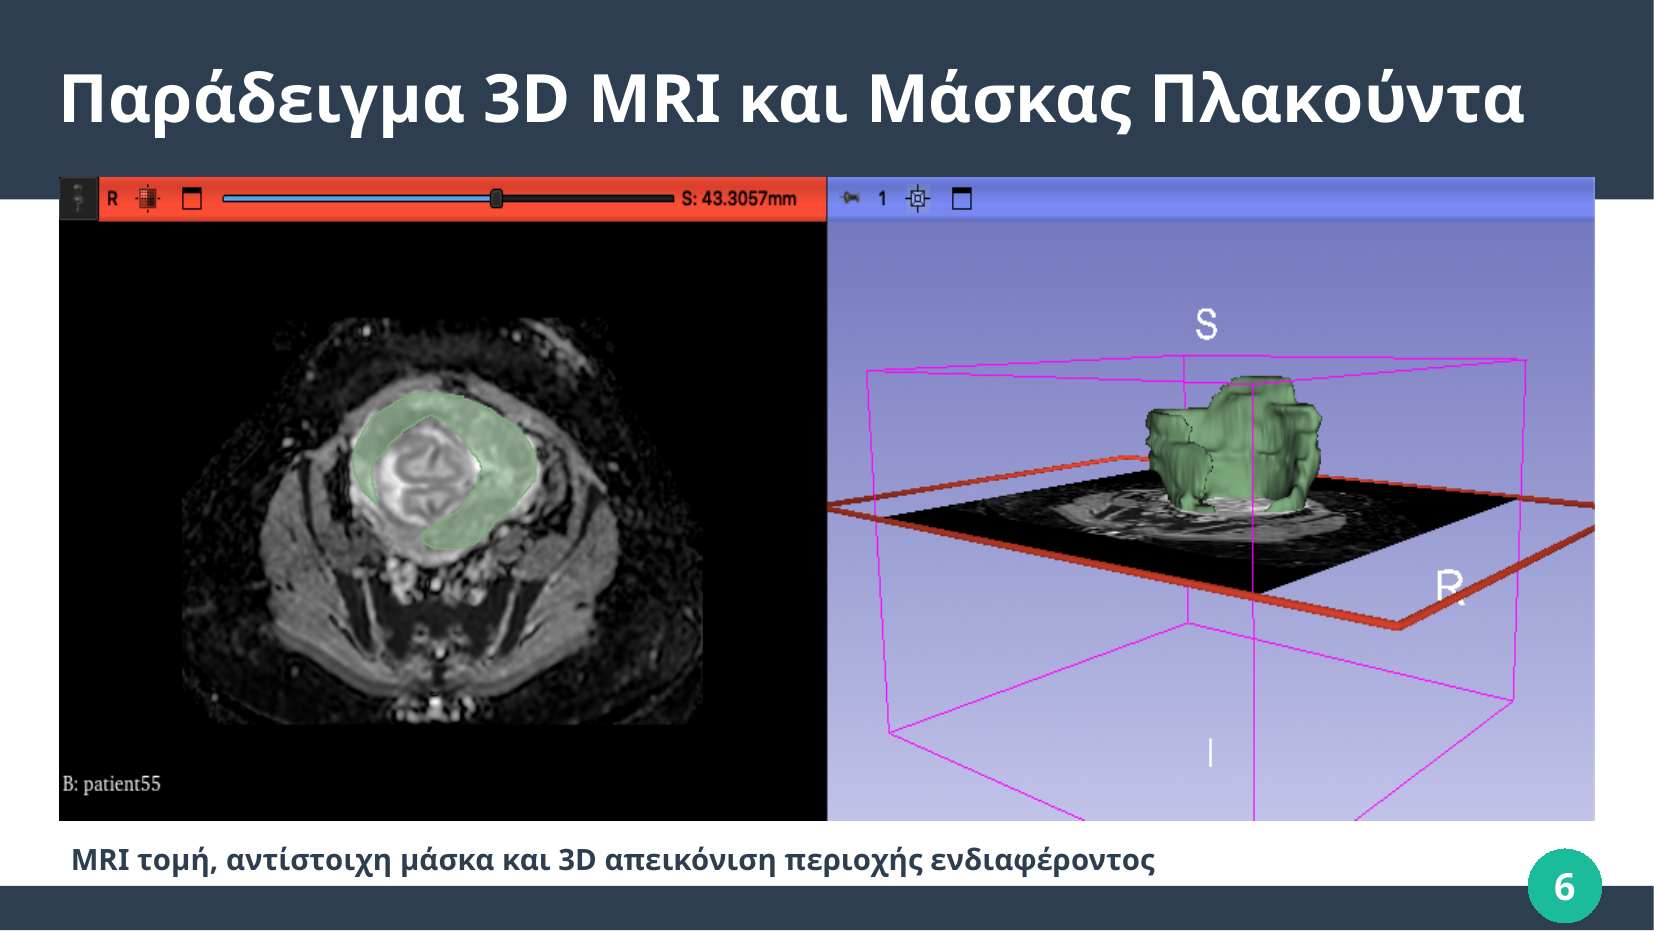

# Παράδειγμα 3D MRI και Μάσκας Πλακούντα
MRI τομή, αντίστοιχη μάσκα και 3D απεικόνιση περιοχής ενδιαφέροντος
6